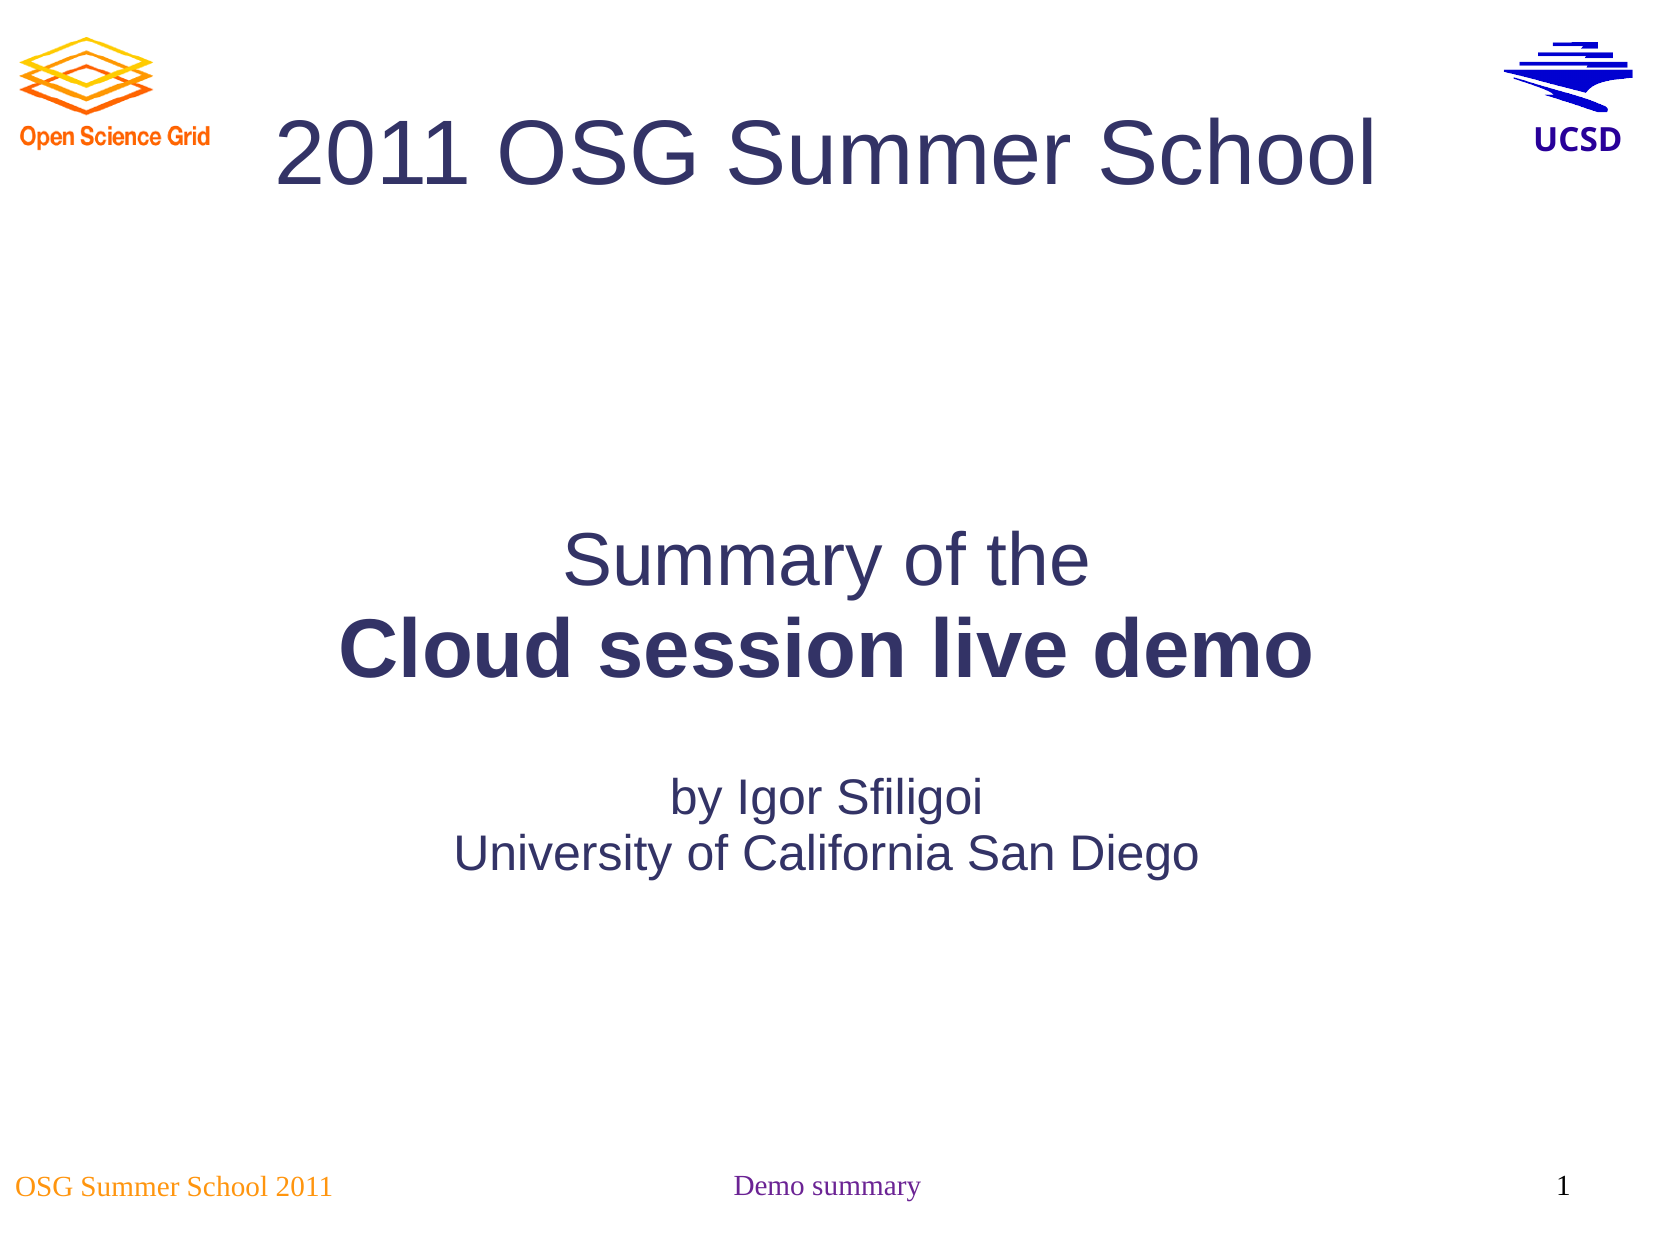

# 2011 OSG Summer School
Summary of the
Cloud session live demo
by Igor Sfiligoi
University of California San Diego
Demo summary
1
OSG Summer School 2011